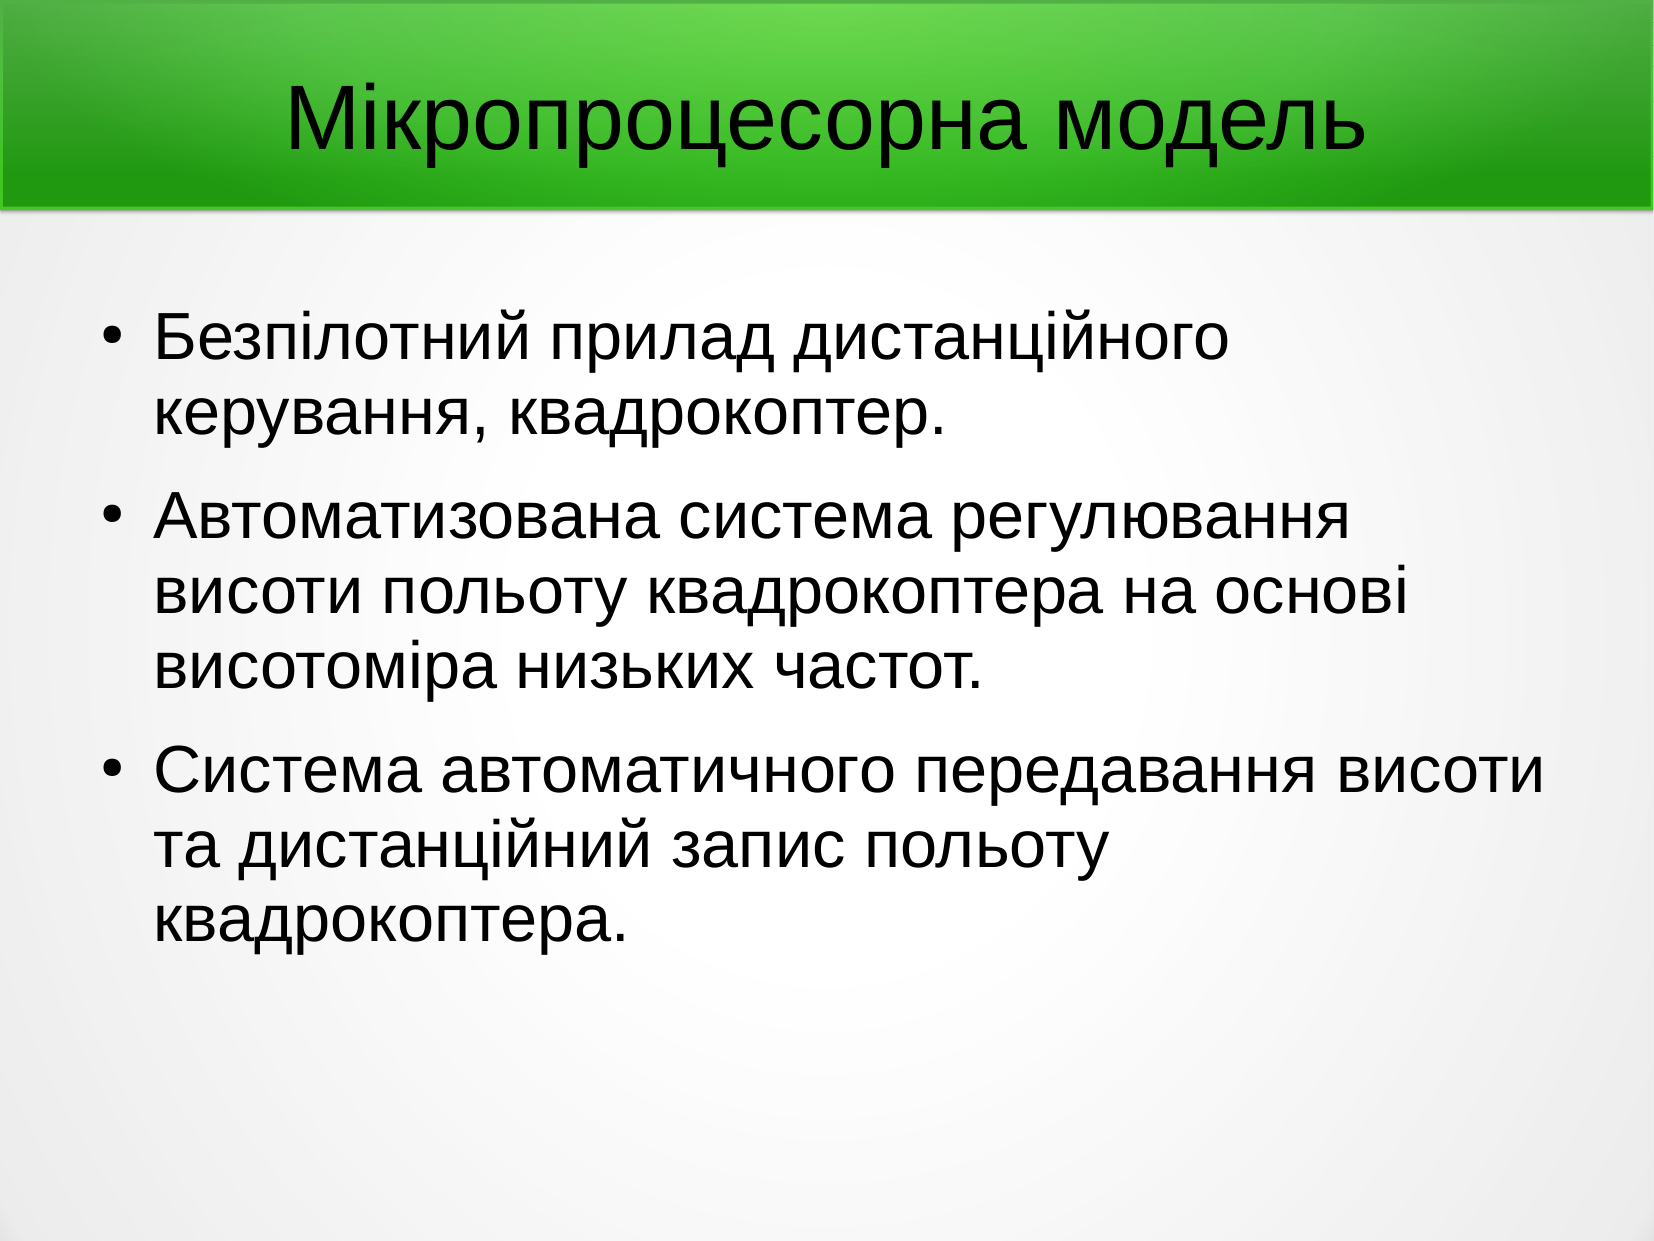

# Мікропроцесорна модель
Безпілотний прилад дистанційного керування, квадрокоптер.
Автоматизована система регулювання висоти польоту квадрокоптера на основі висотоміра низьких частот.
Система автоматичного передавання висоти та дистанційний запис польоту квадрокоптера.